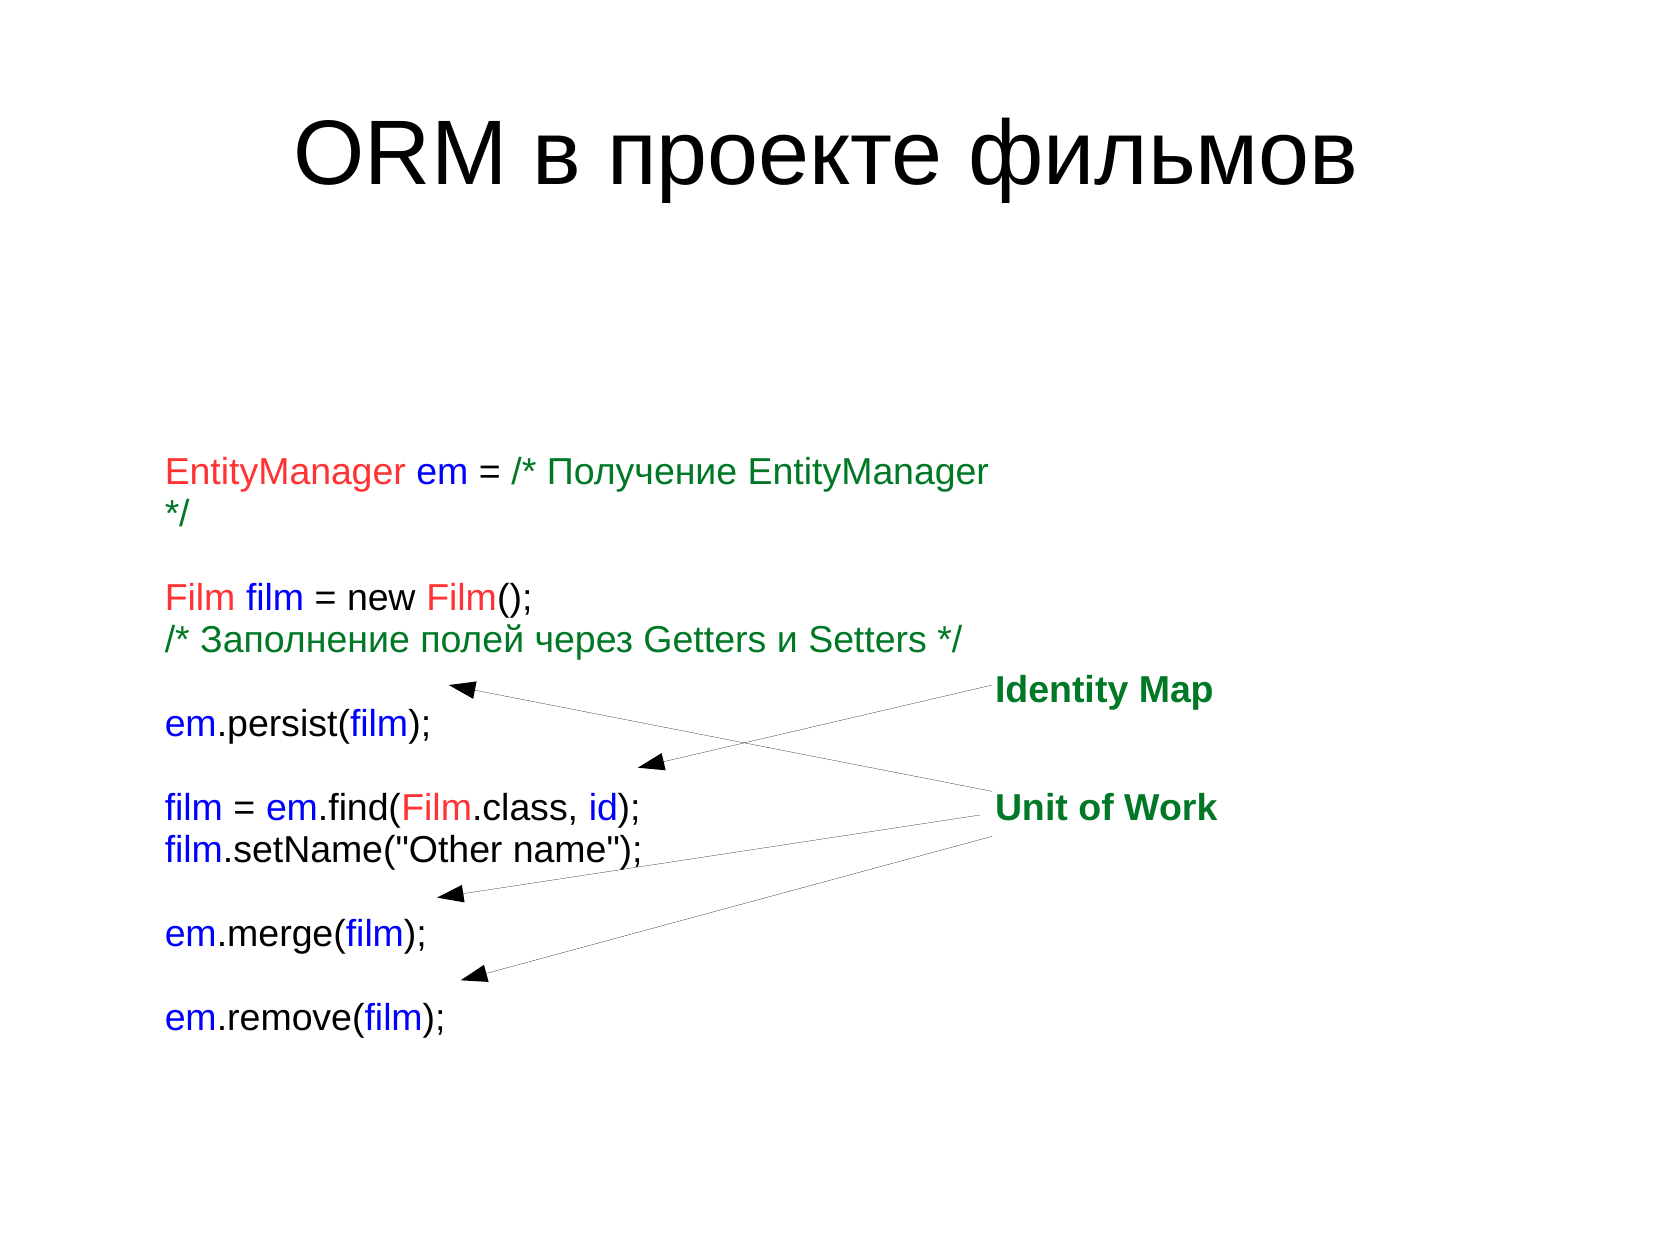

# ORM в проекте фильмов
EntityManager em = /* Получение EntityManager */
Film film = new Film();
/* Заполнение полей через Getters и Setters */
em.persist(film);
film = em.find(Film.class, id);
film.setName("Other name");
em.merge(film);
em.remove(film);
Identity Map
Unit of Work